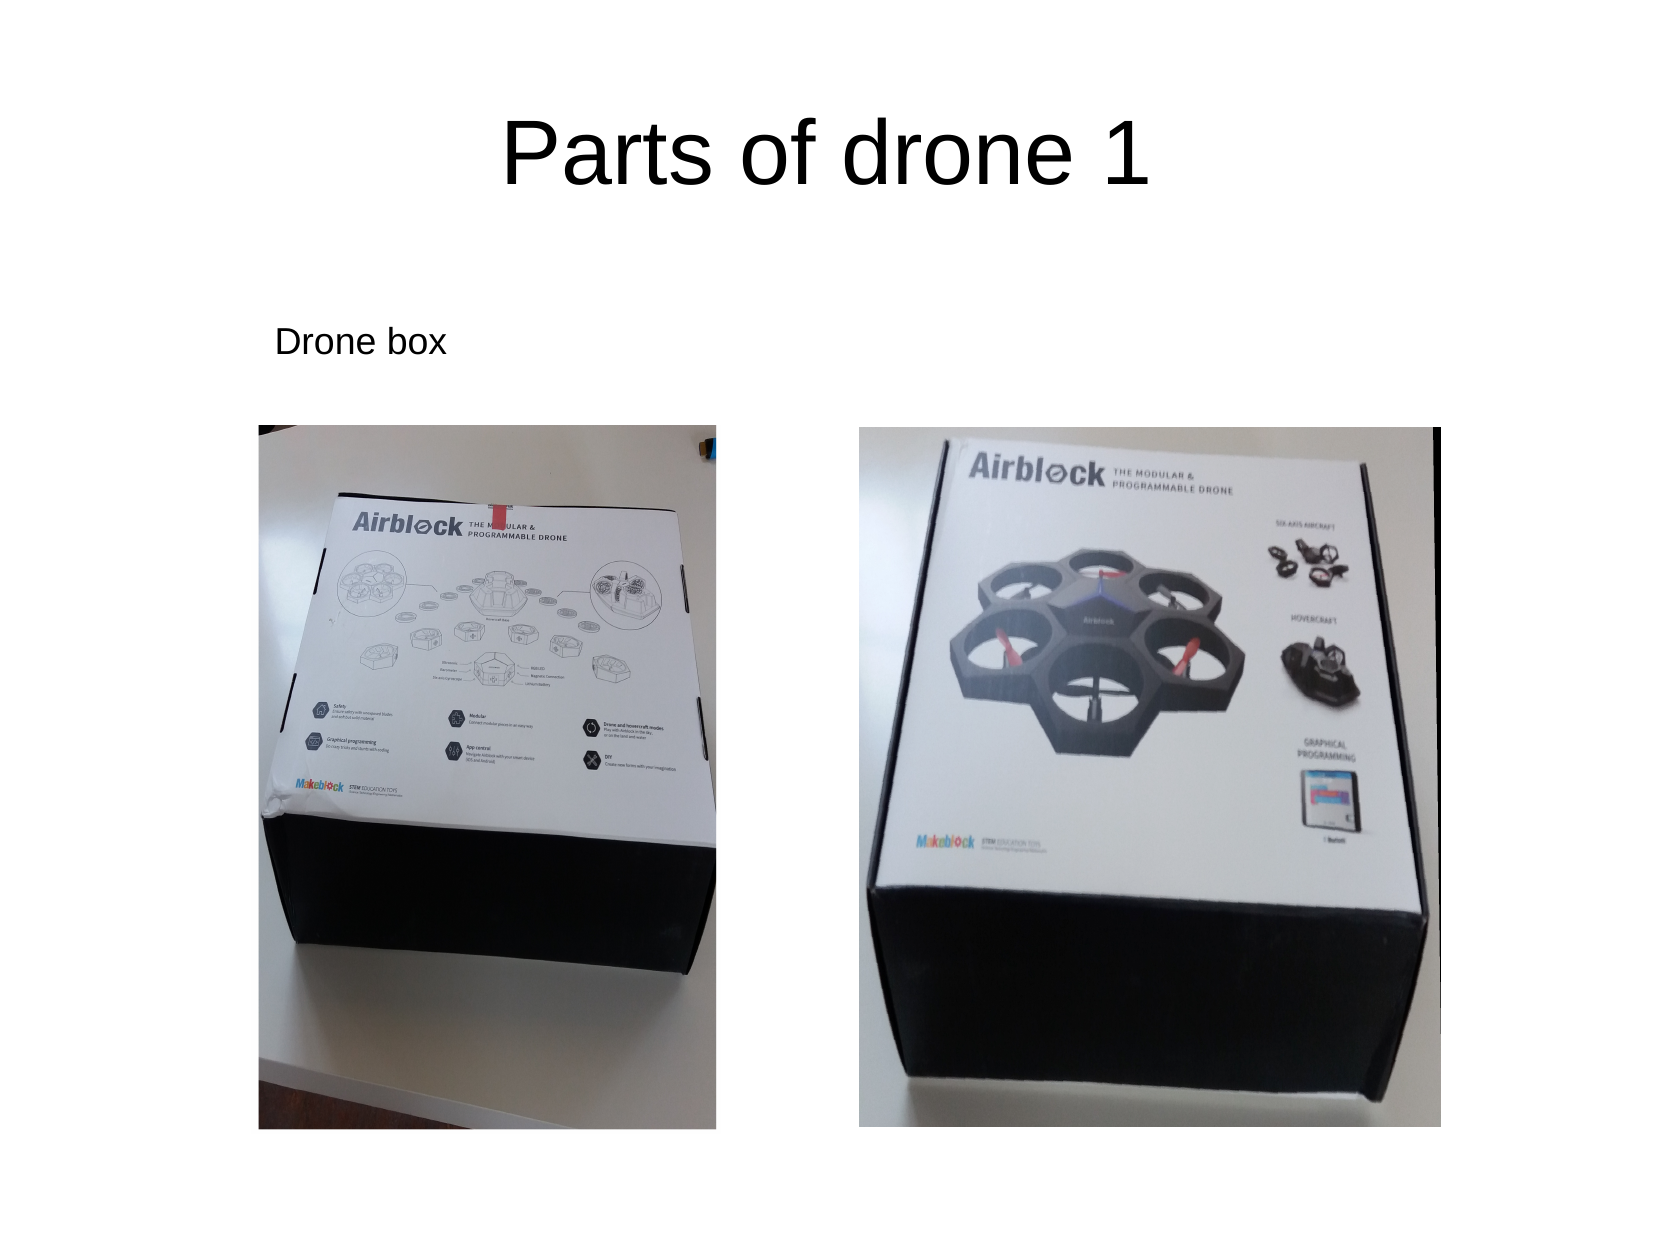

# Parts of drone 1
Drone box